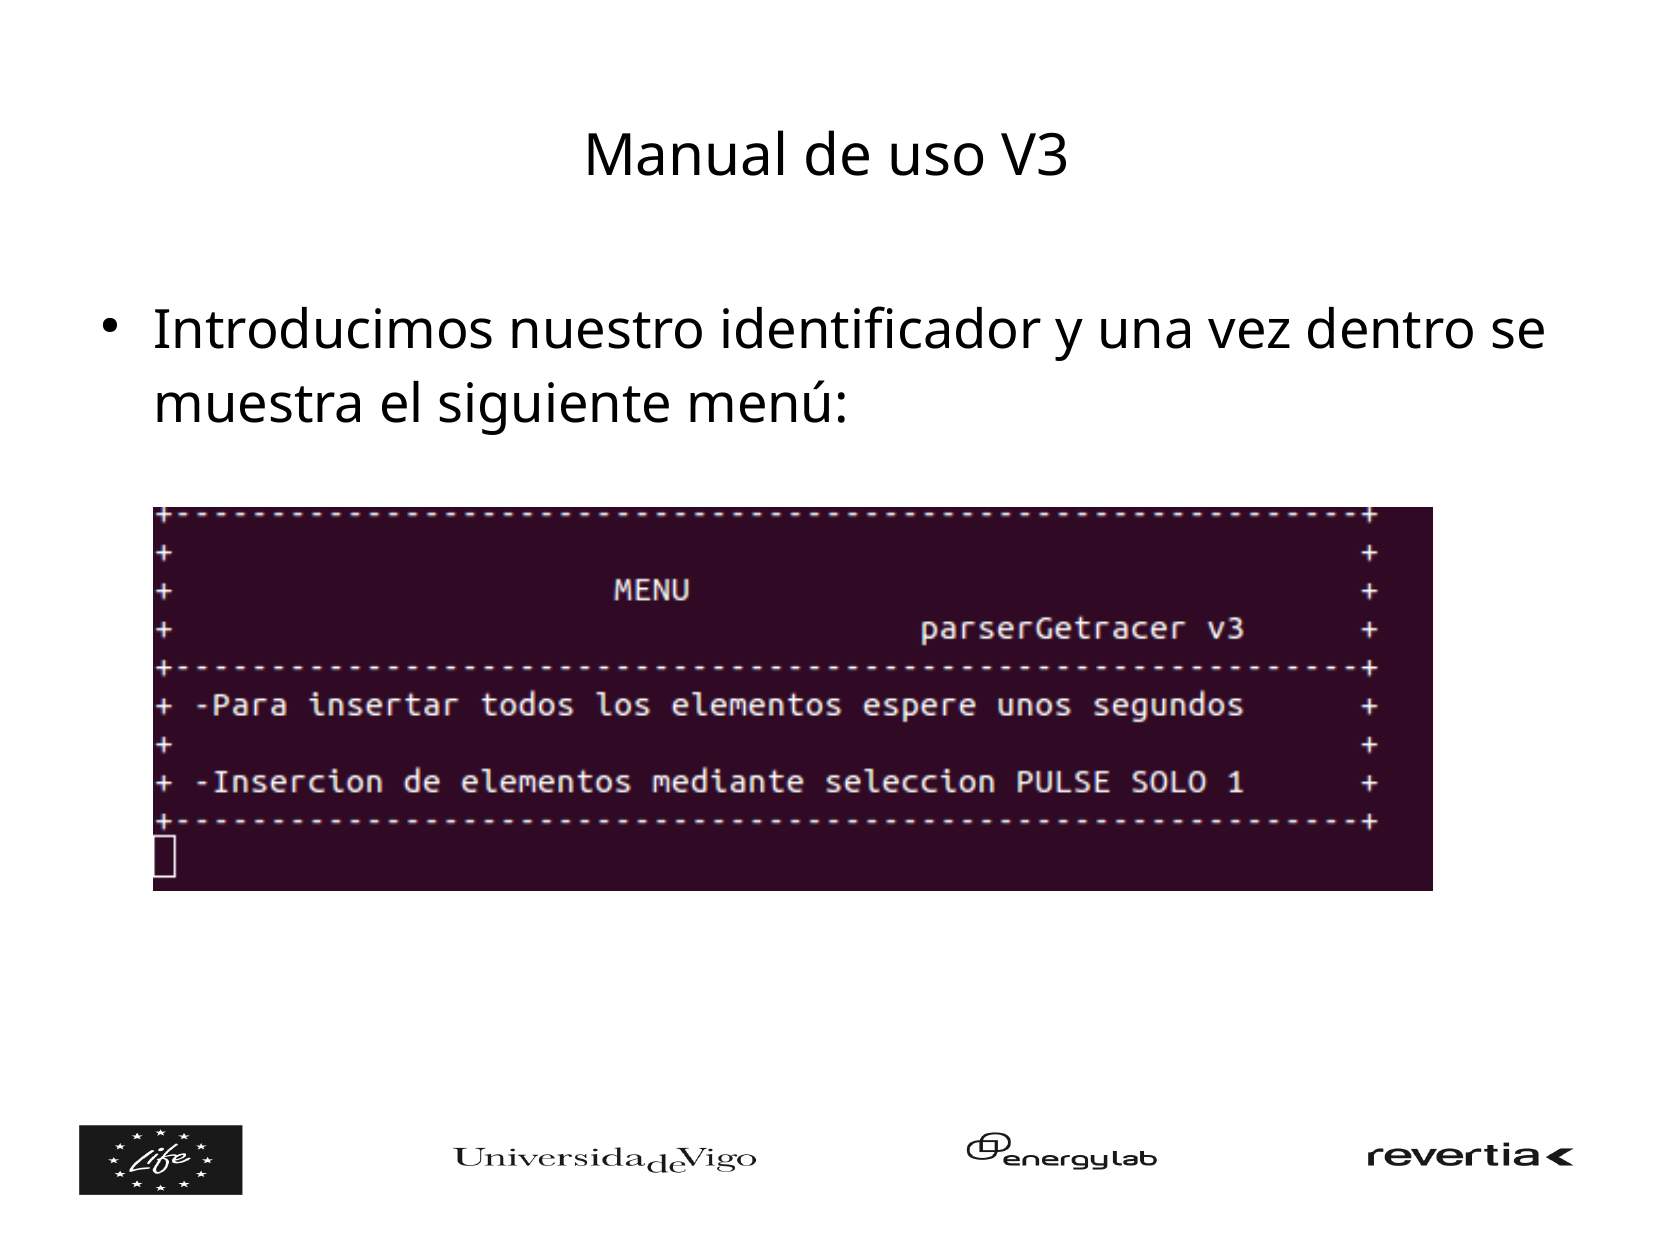

# Manual de uso V3
Introducimos nuestro identificador y una vez dentro se muestra el siguiente menú: